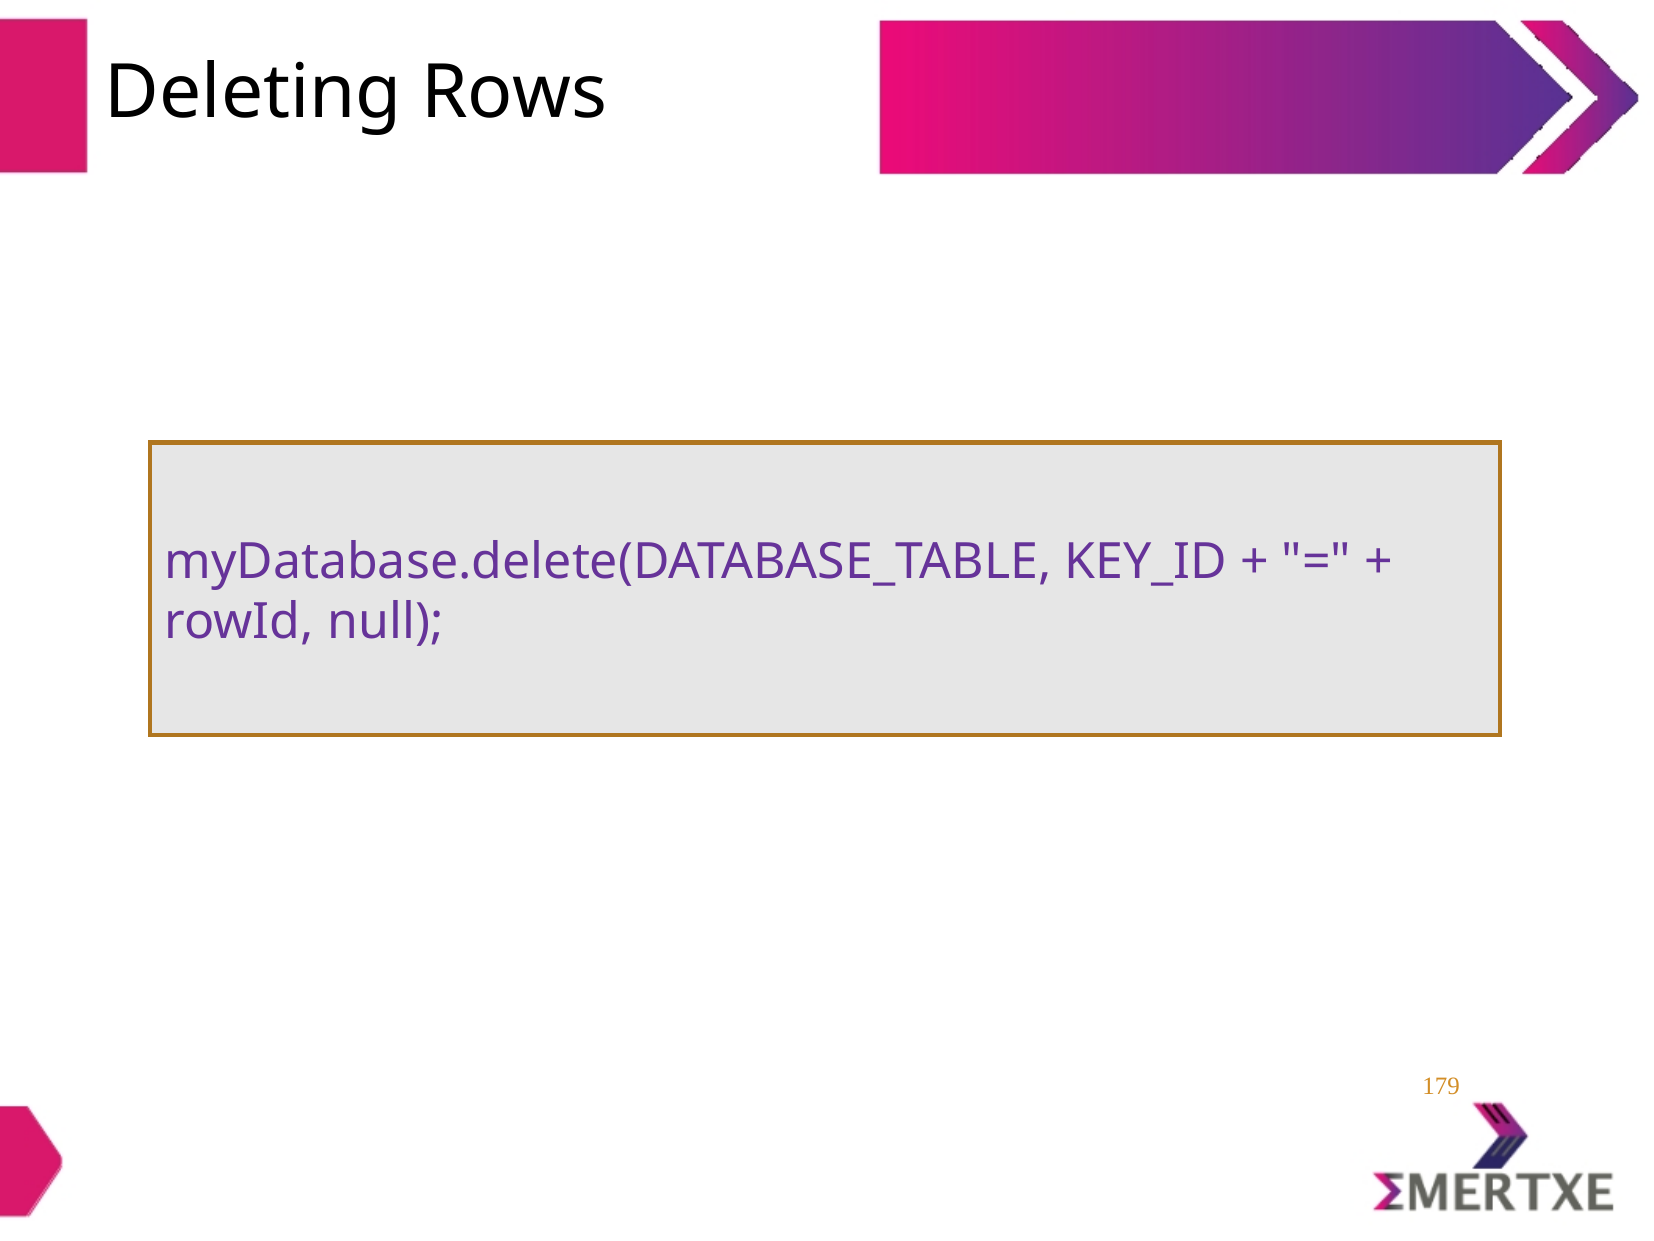

Deleting Rows
myDatabase.delete(DATABASE_TABLE, KEY_ID + "=" + rowId, null);